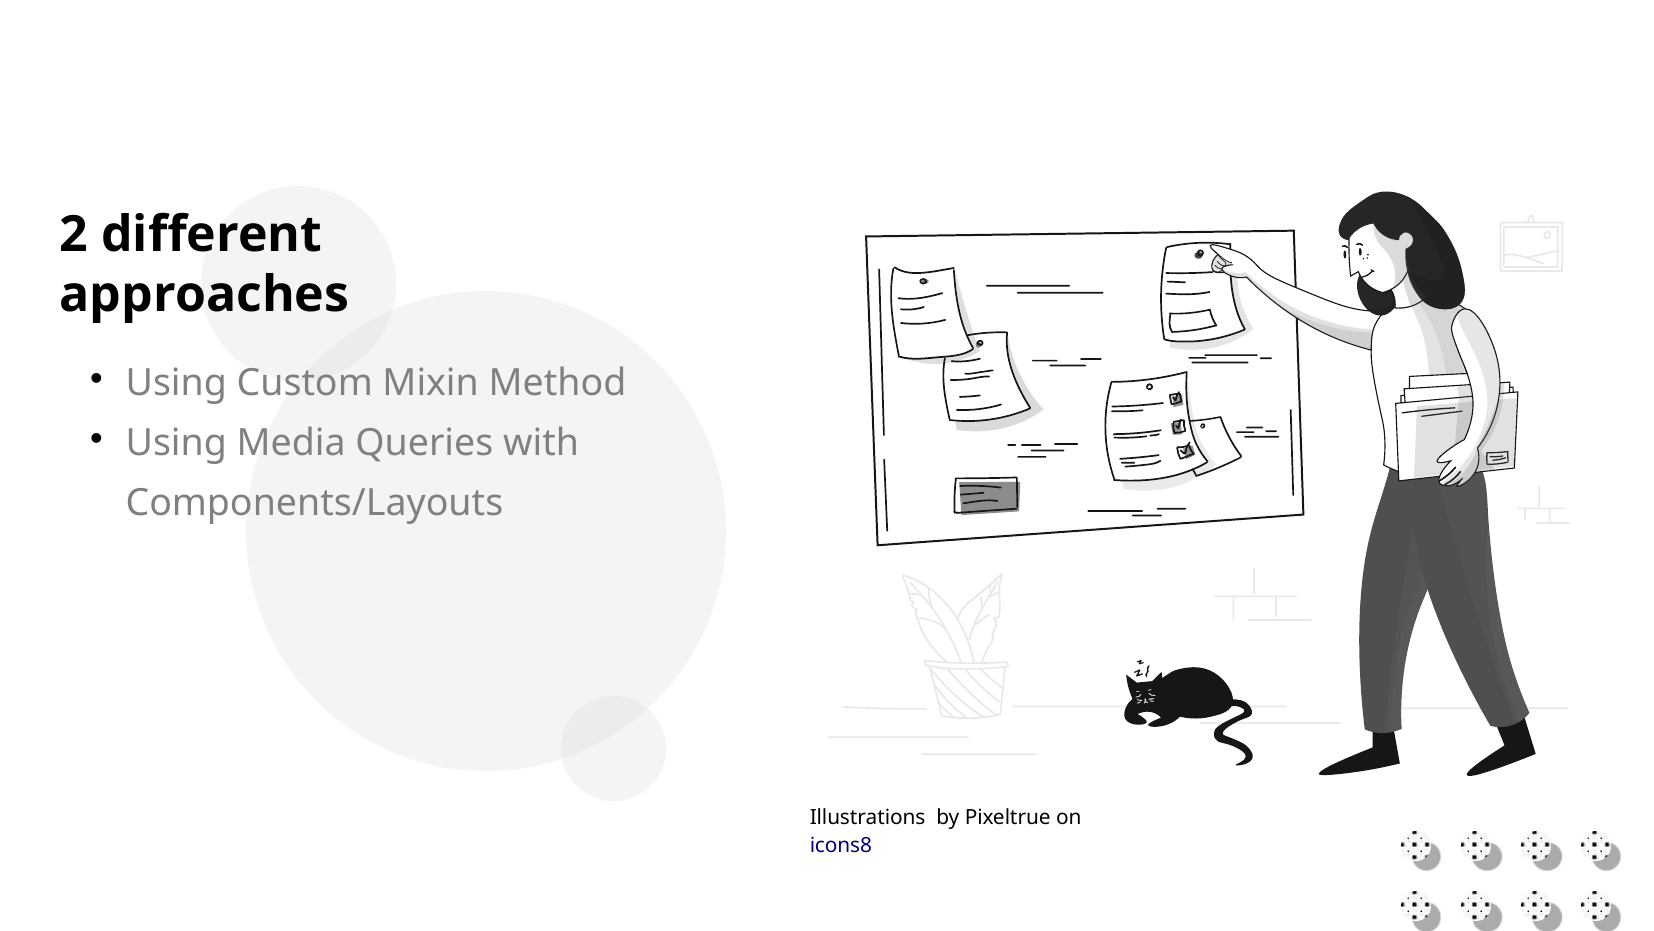

2 different approaches
Using Custom Mixin Method
Using Media Queries with
Components/Layouts